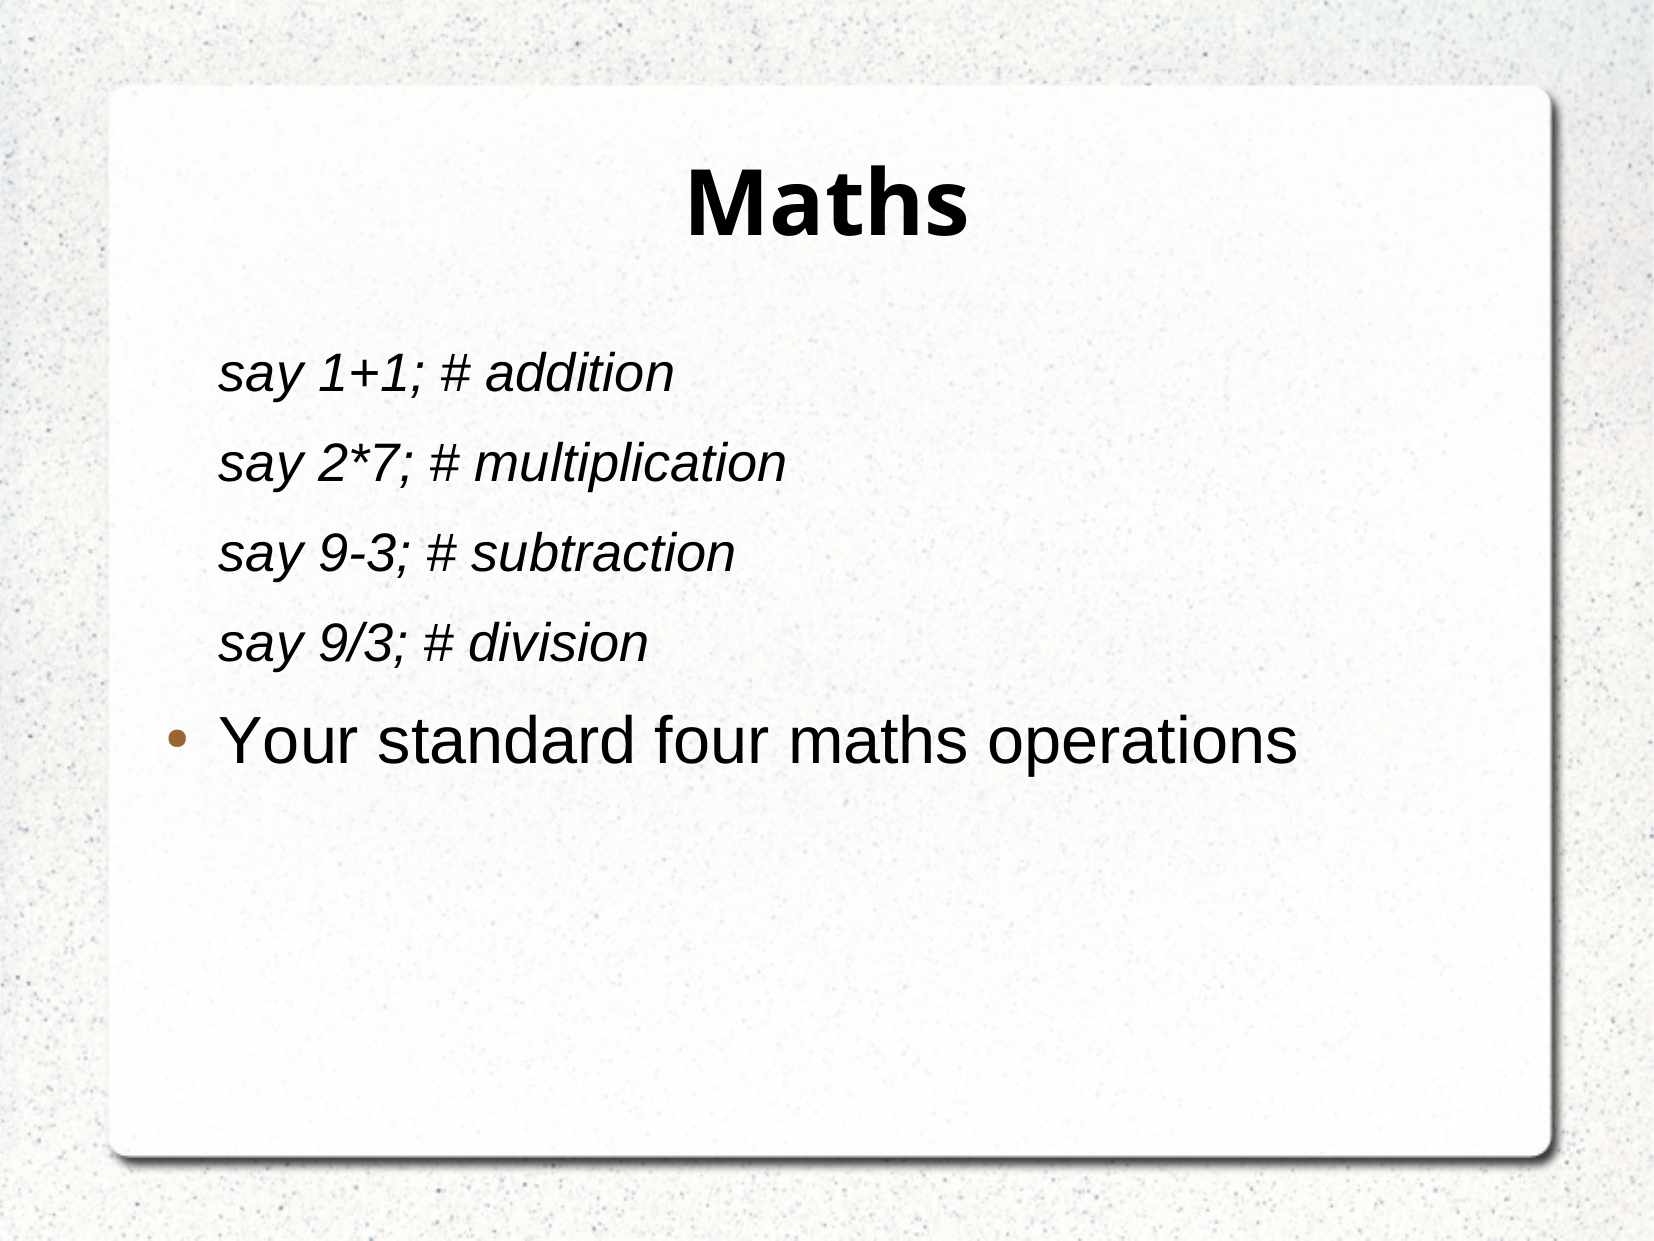

# Maths
say 1+1; # addition
say 2*7; # multiplication
say 9-3; # subtraction
say 9/3; # division
Your standard four maths operations